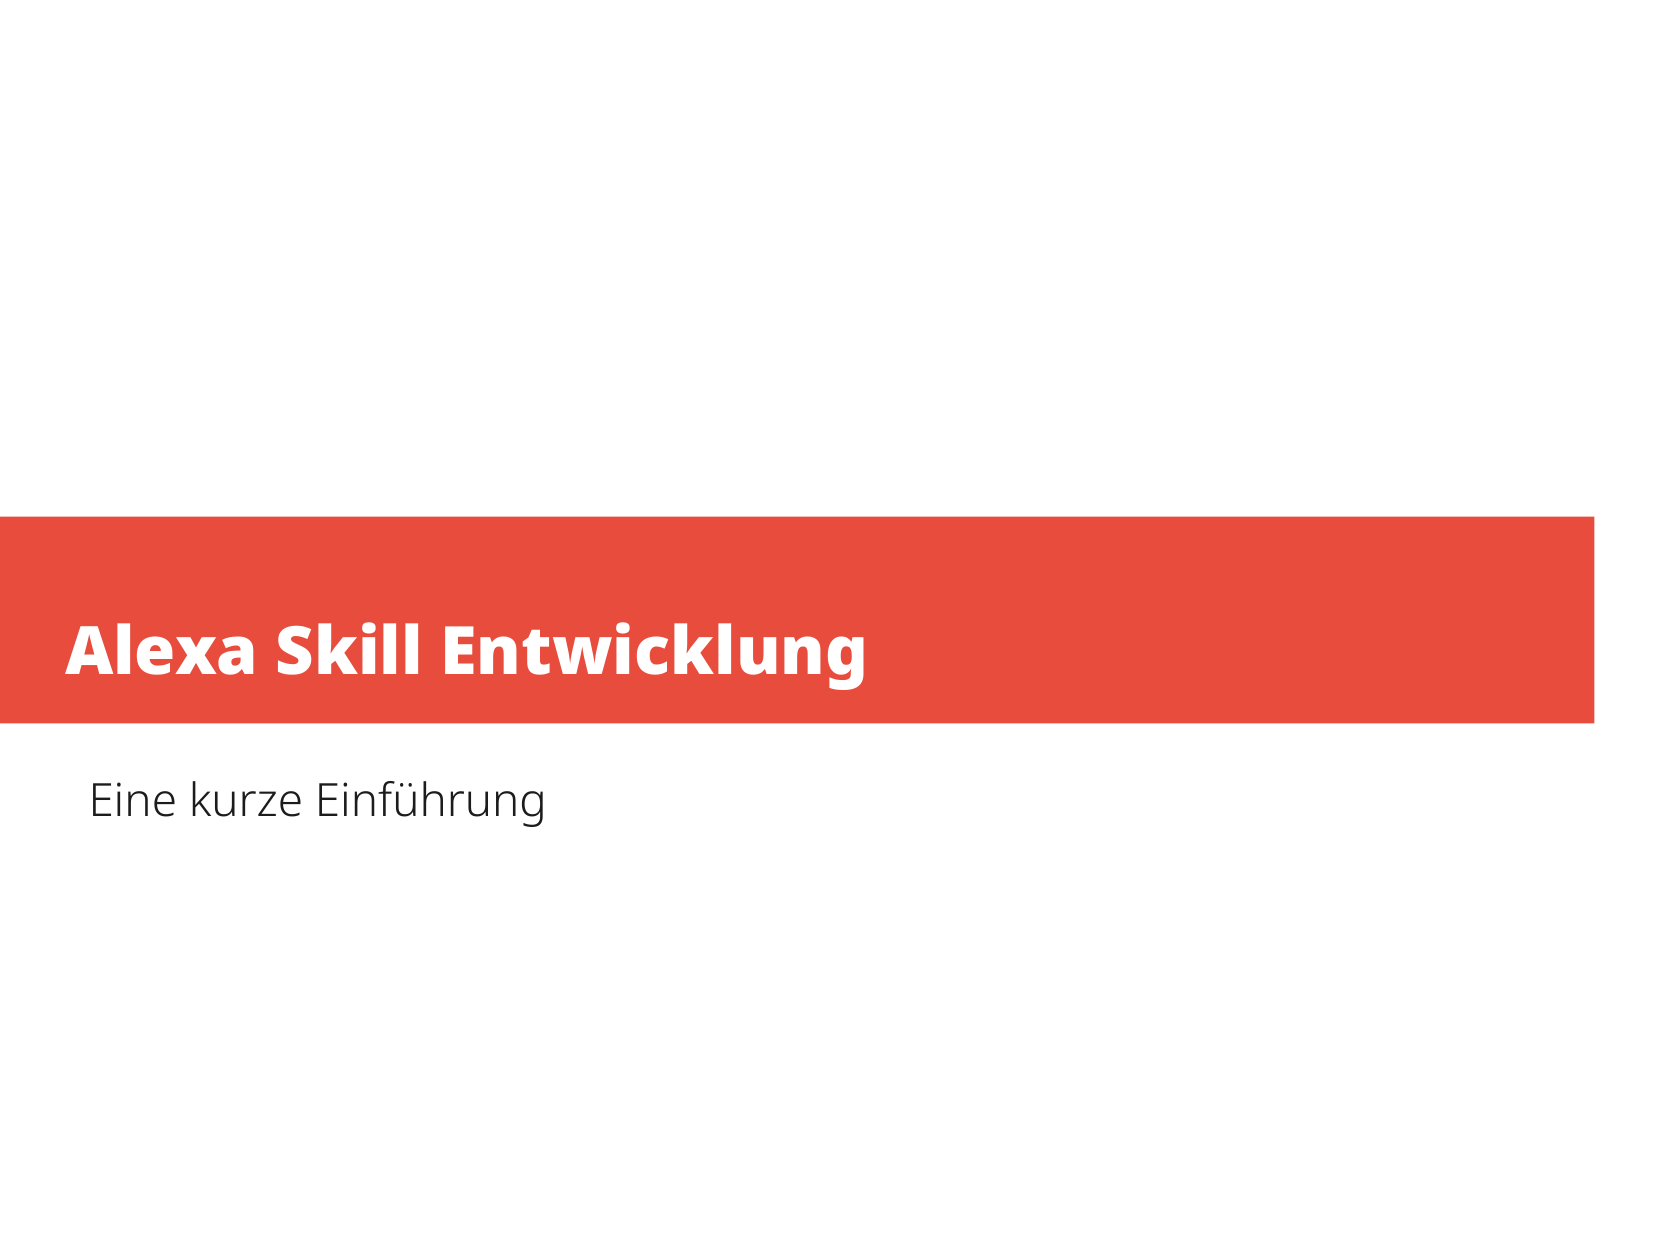

# Alexa Skill Entwicklung
Eine kurze Einführung